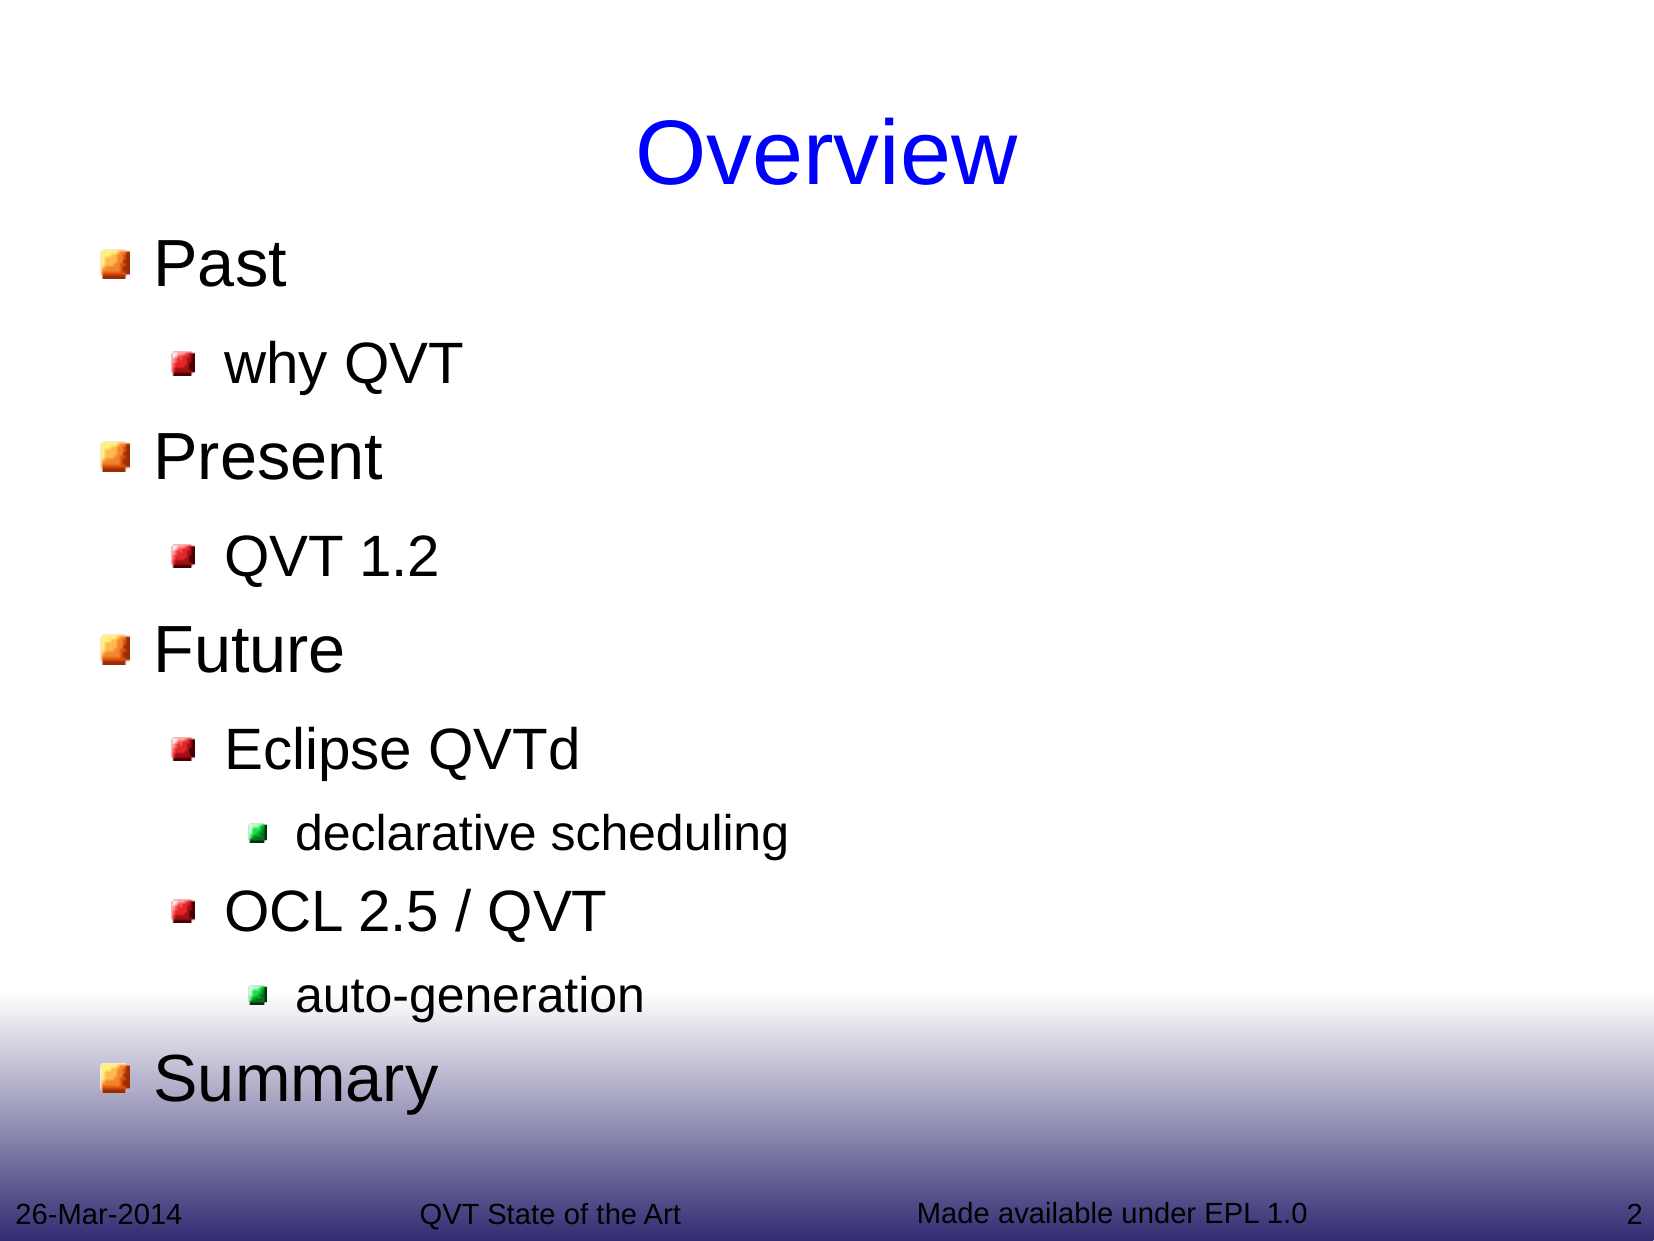

# Overview
Past
why QVT
Present
QVT 1.2
Future
Eclipse QVTd
declarative scheduling
OCL 2.5 / QVT
auto-generation
Summary
26-Mar-2014
QVT State of the Art
2